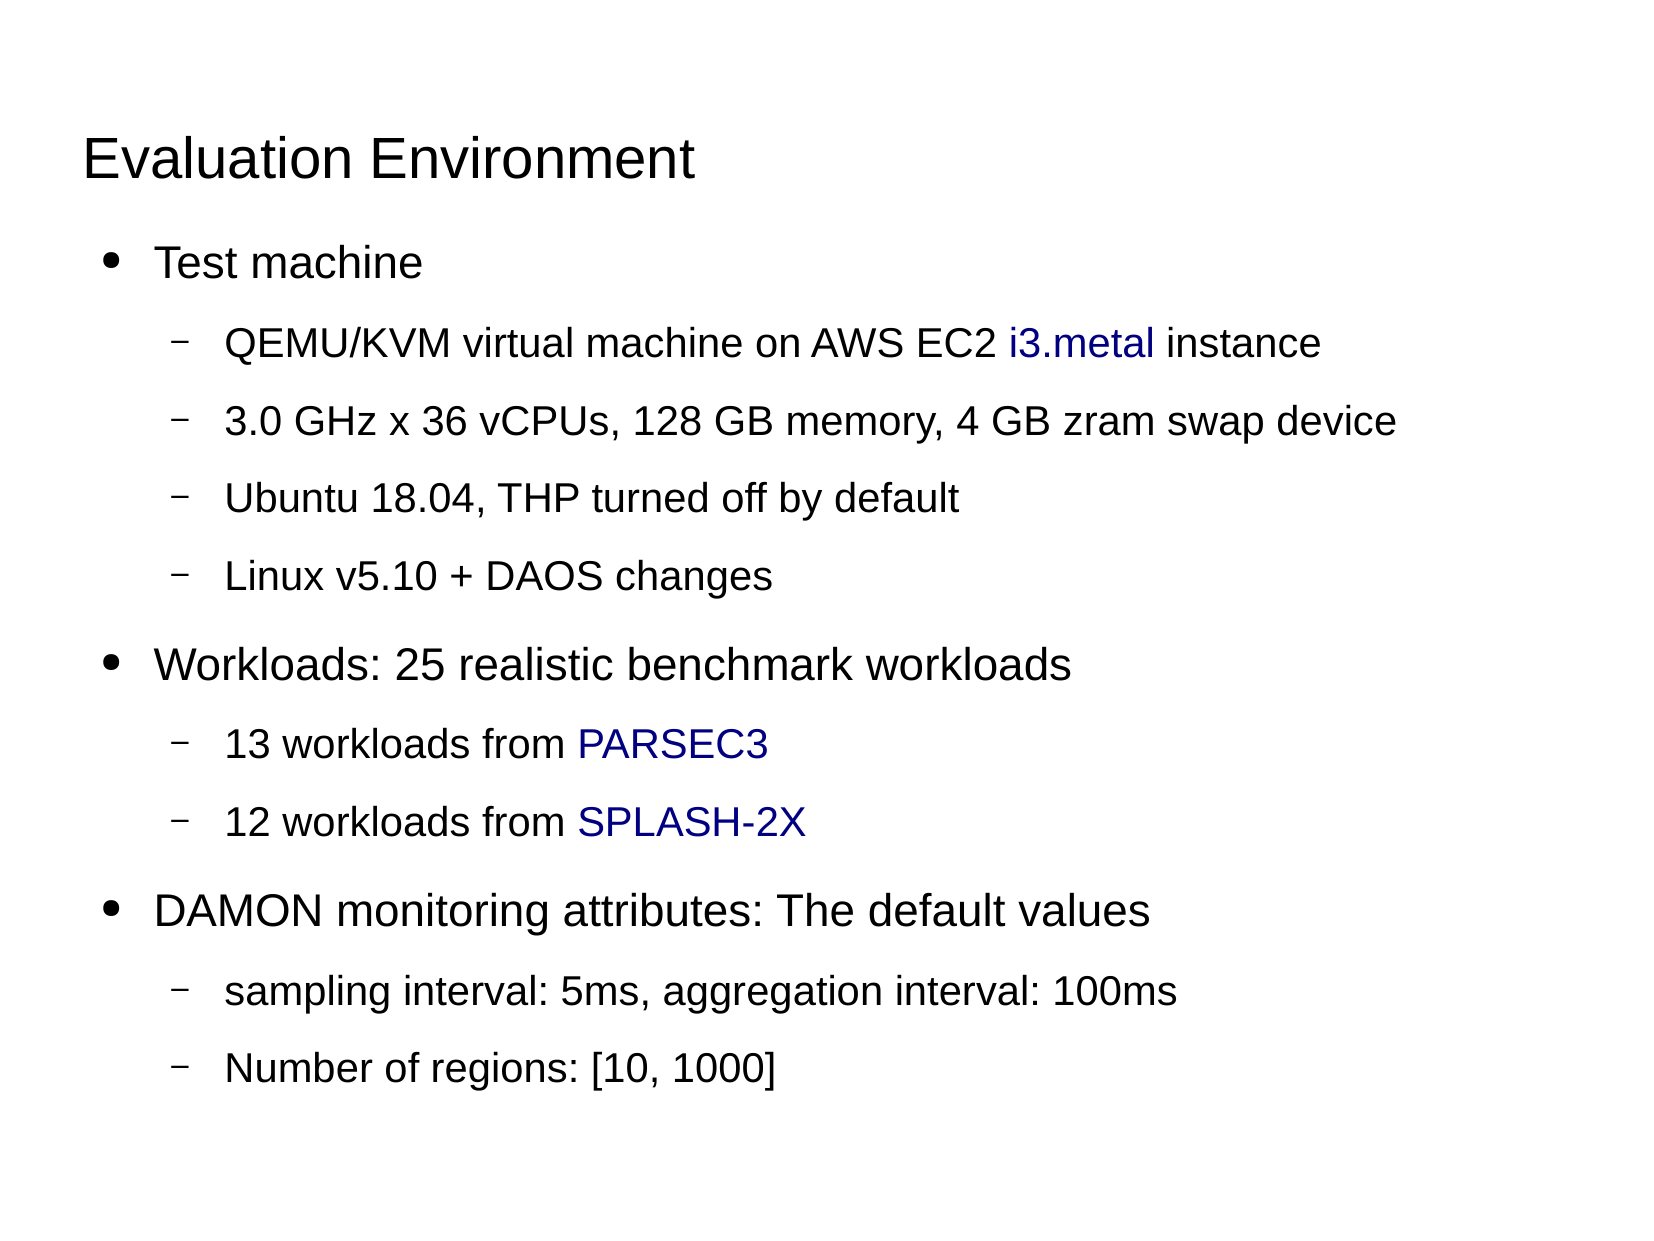

# Evaluation Environment
Test machine
QEMU/KVM virtual machine on AWS EC2 i3.metal instance
3.0 GHz x 36 vCPUs, 128 GB memory, 4 GB zram swap device
Ubuntu 18.04, THP turned off by default
Linux v5.10 + DAOS changes
Workloads: 25 realistic benchmark workloads
13 workloads from PARSEC3
12 workloads from SPLASH-2X
DAMON monitoring attributes: The default values
sampling interval: 5ms, aggregation interval: 100ms
Number of regions: [10, 1000]